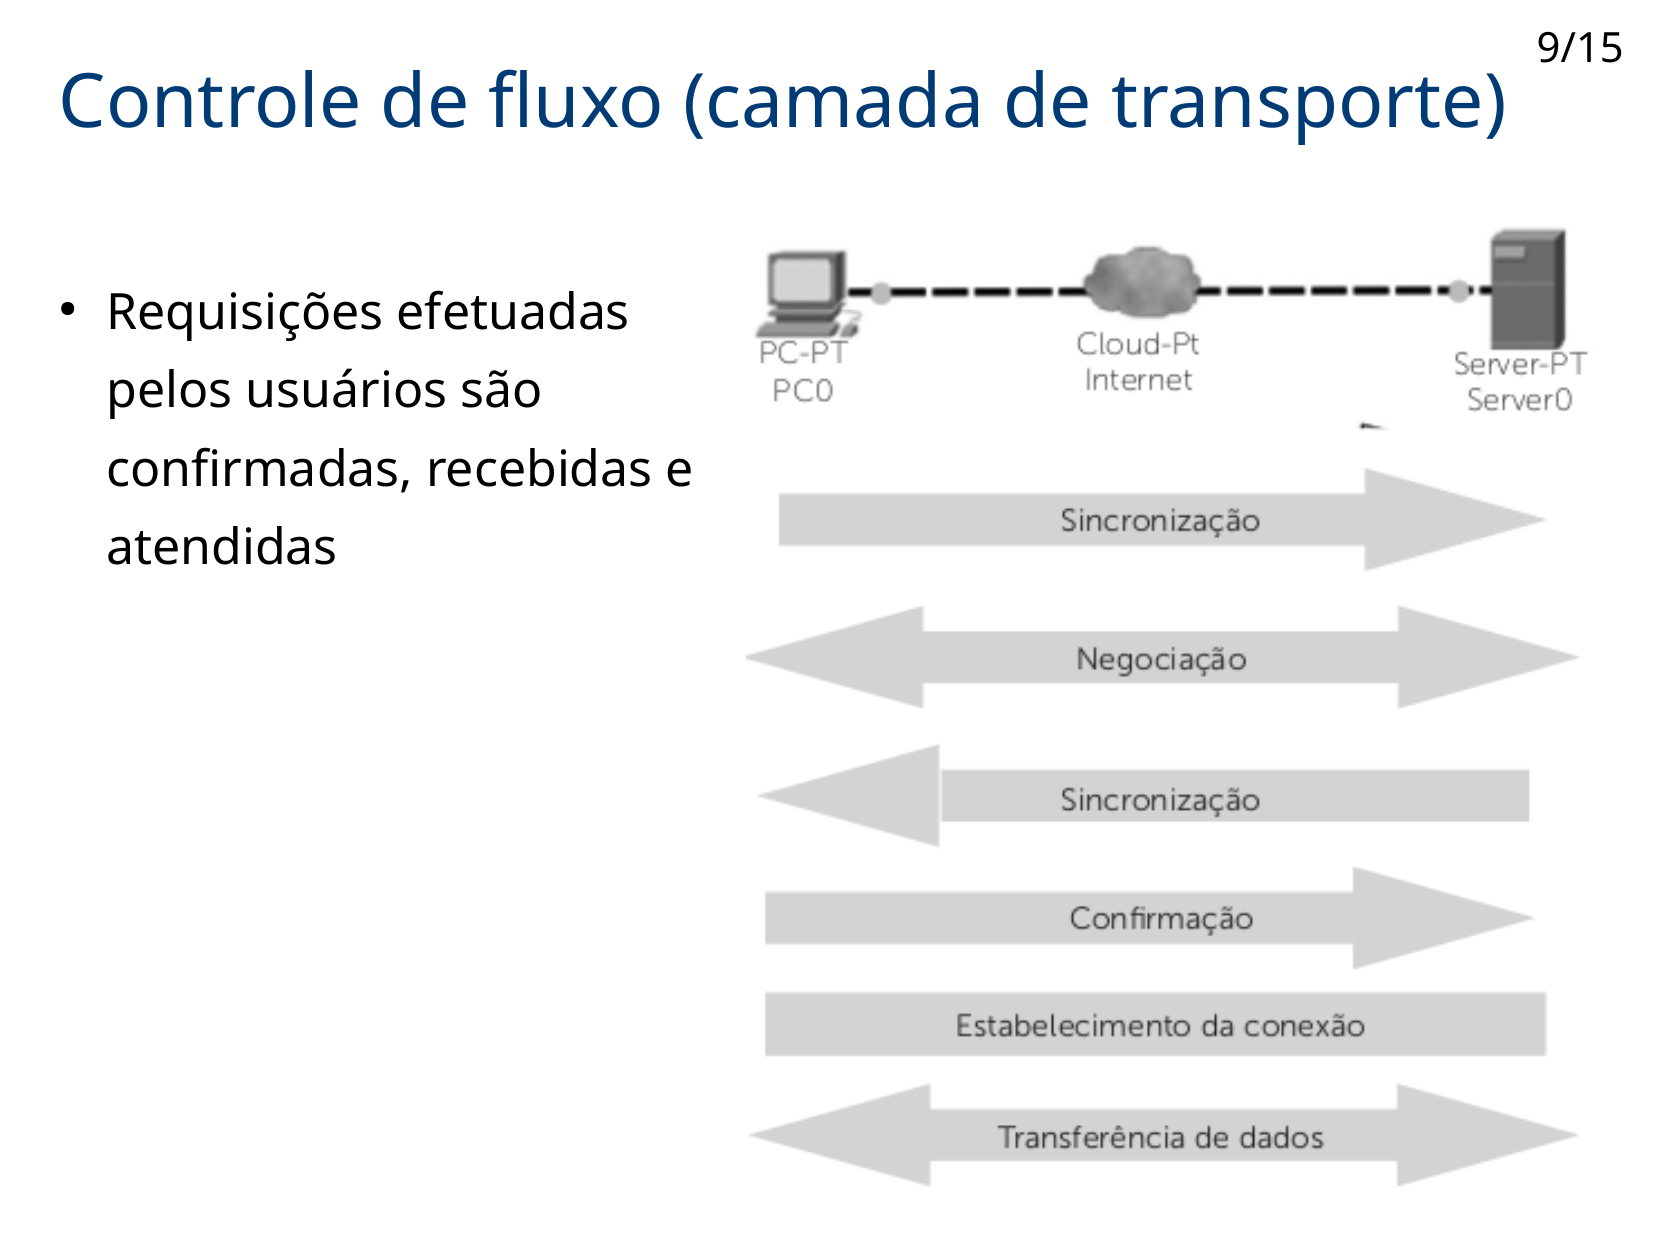

9
# Controle de fluxo (camada de transporte)
Requisições efetuadas pelos usuários são confirmadas, recebidas e atendidas